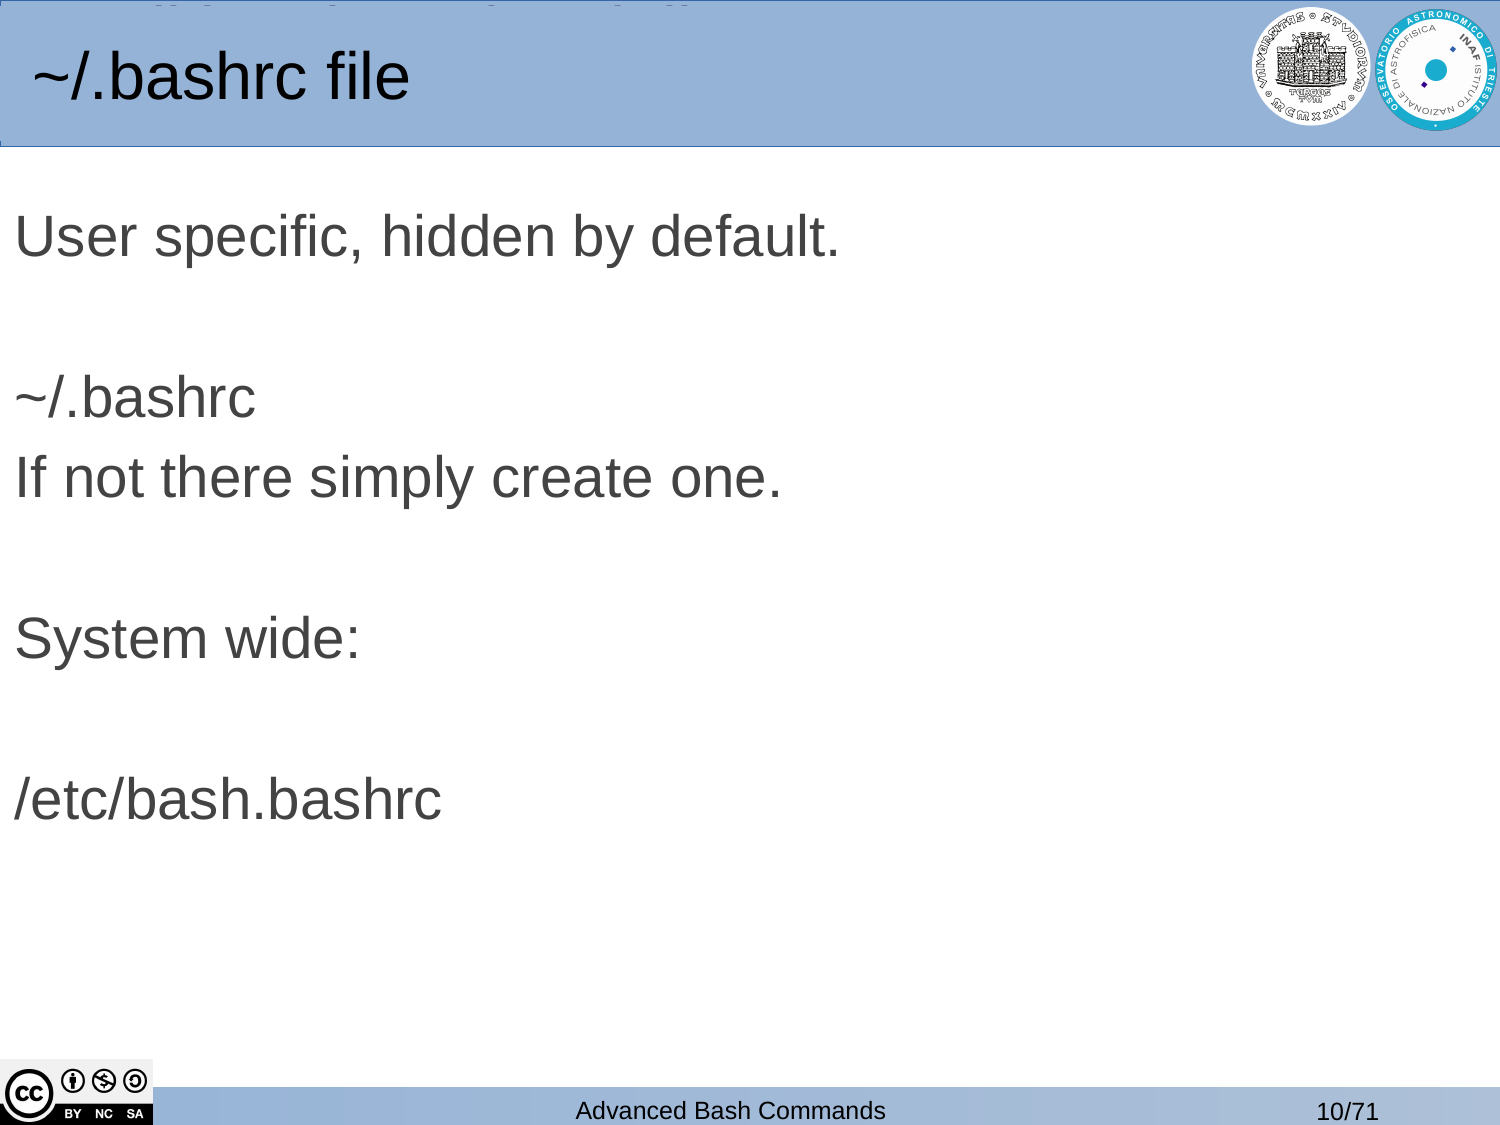

Traditional service delivery
~/.bashrc file
# User specific, hidden by default.
~/.bashrc
If not there simply create one.
System wide:
/etc/bash.bashrc